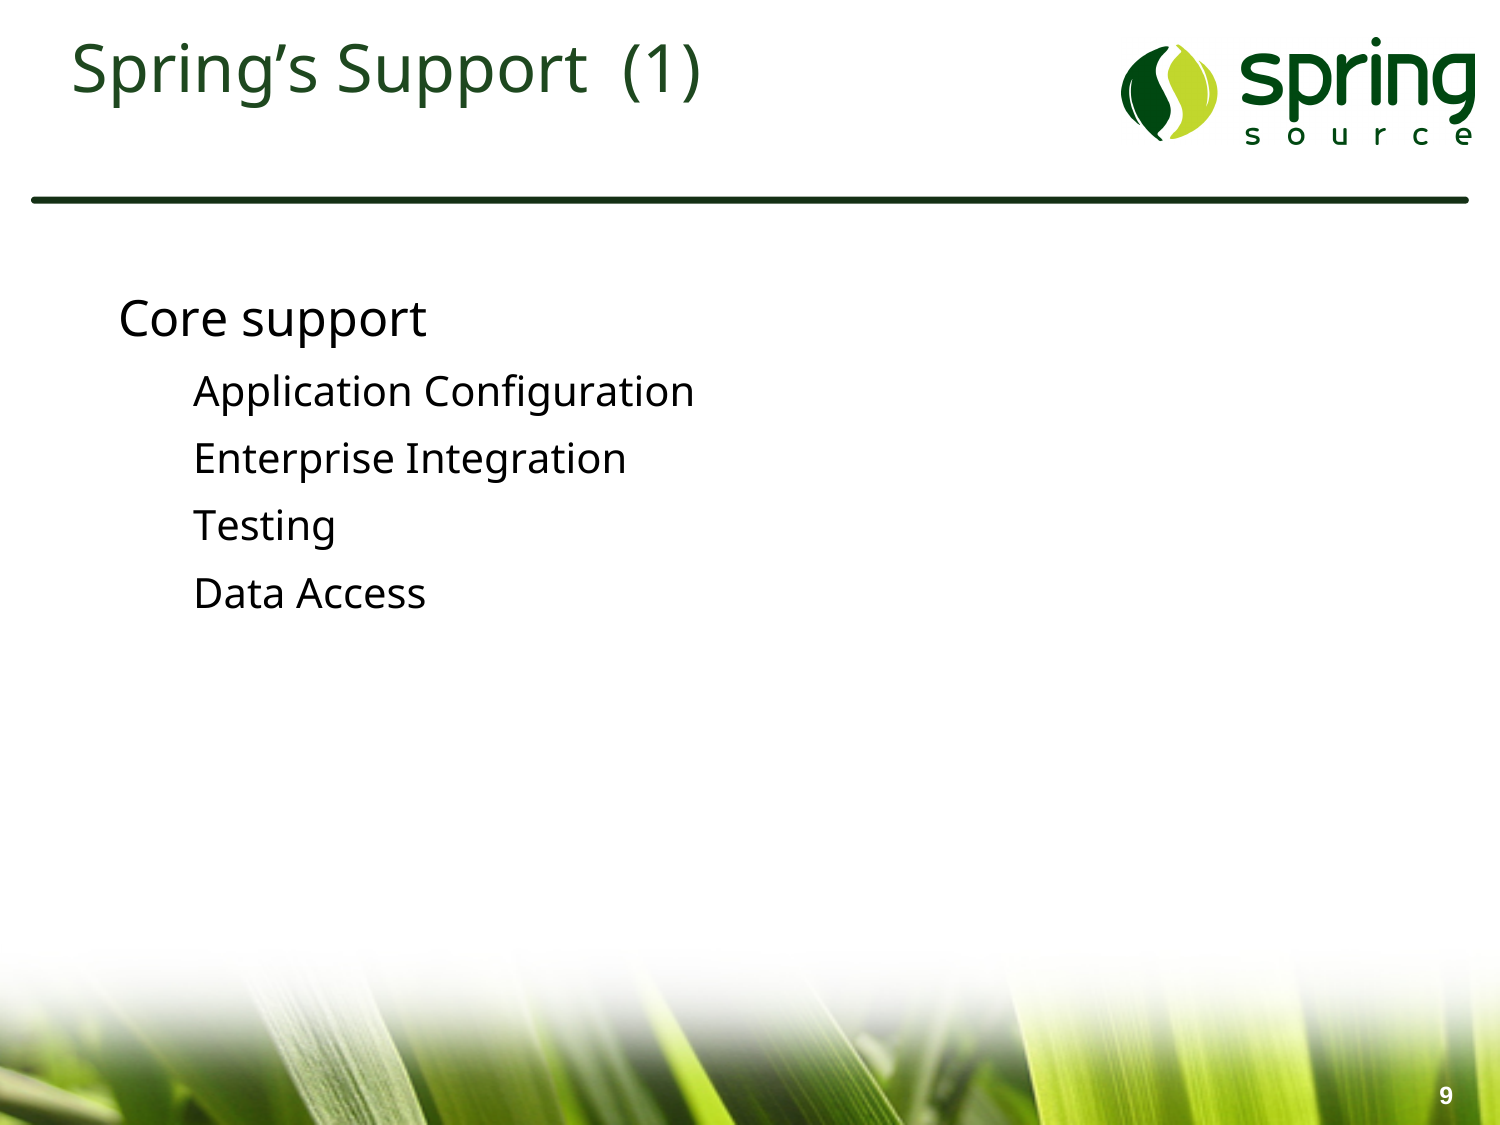

# Spring’s Support (1)
Core support
Application Configuration
Enterprise Integration
Testing
Data Access